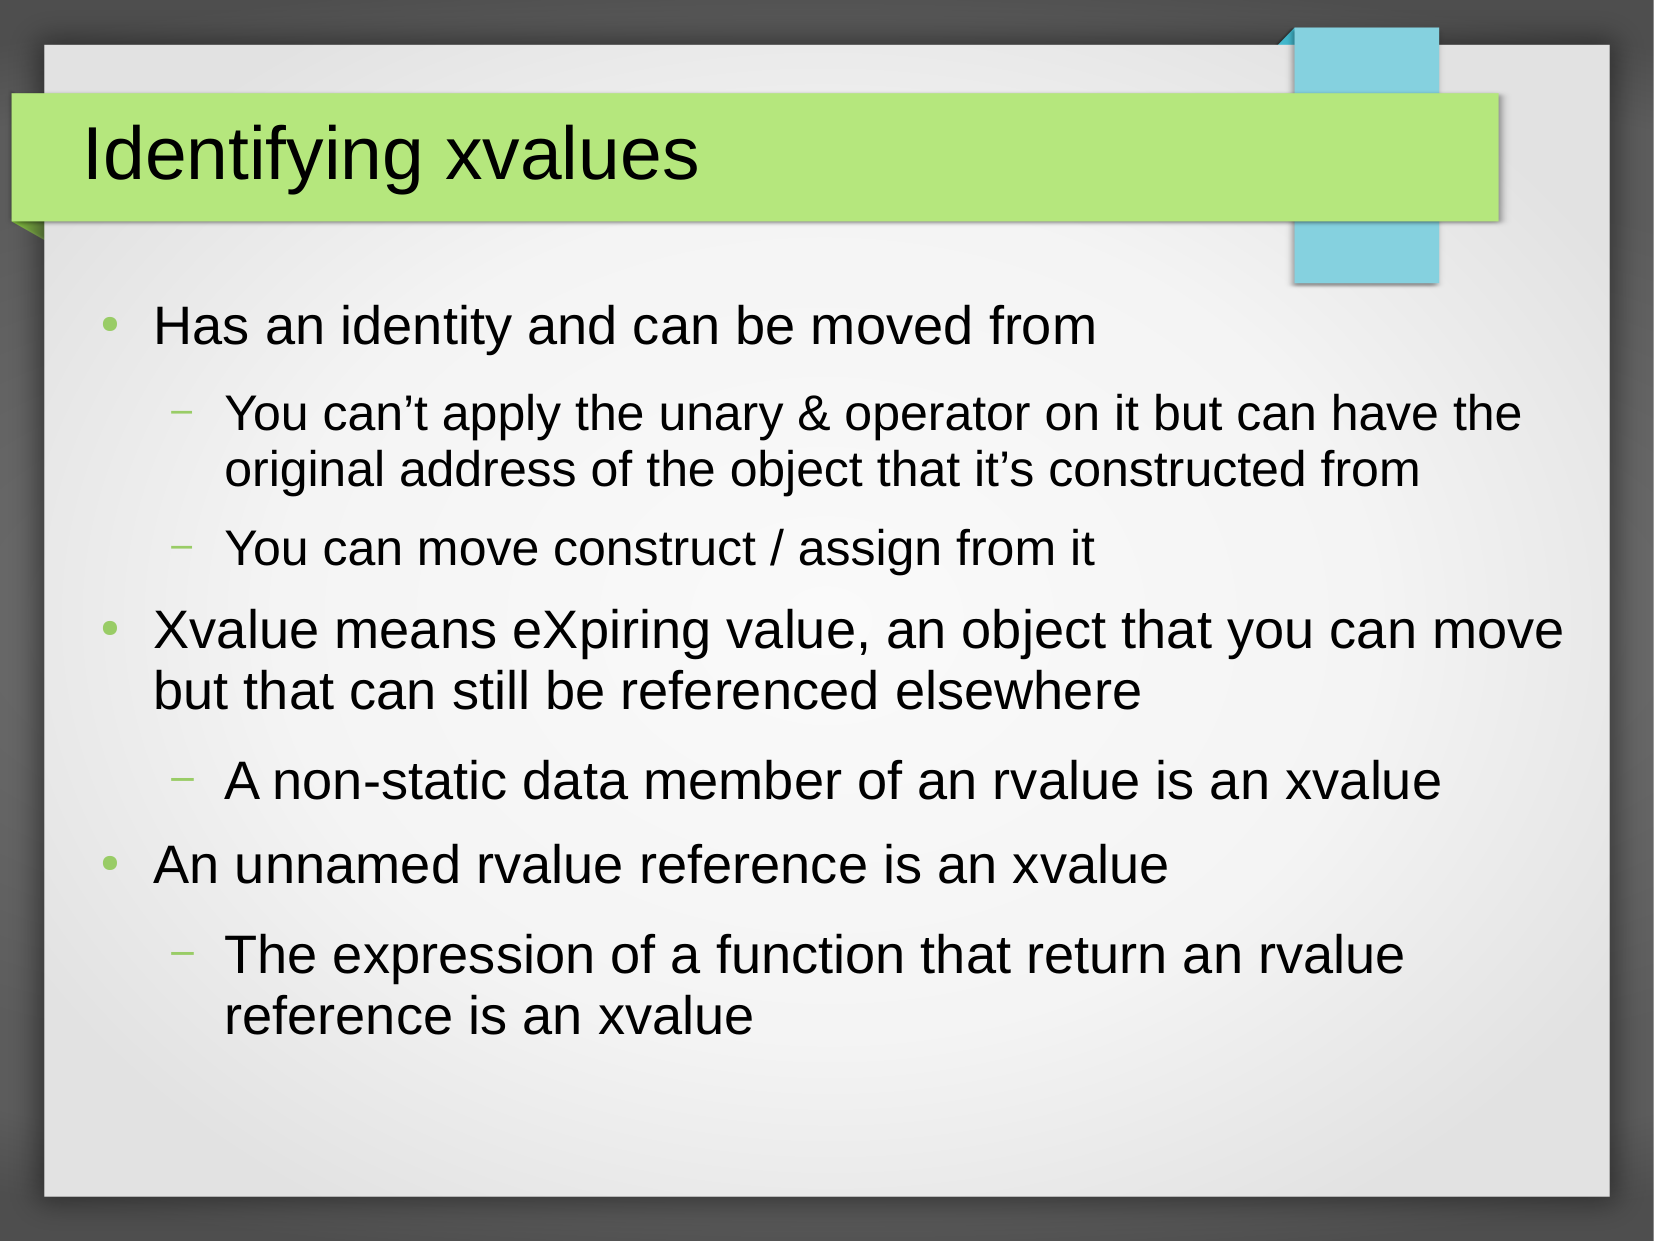

# Identifying xvalues
Has an identity and can be moved from
You can’t apply the unary & operator on it but can have the original address of the object that it’s constructed from
You can move construct / assign from it
Xvalue means eXpiring value, an object that you can move but that can still be referenced elsewhere
A non-static data member of an rvalue is an xvalue
An unnamed rvalue reference is an xvalue
The expression of a function that return an rvalue reference is an xvalue